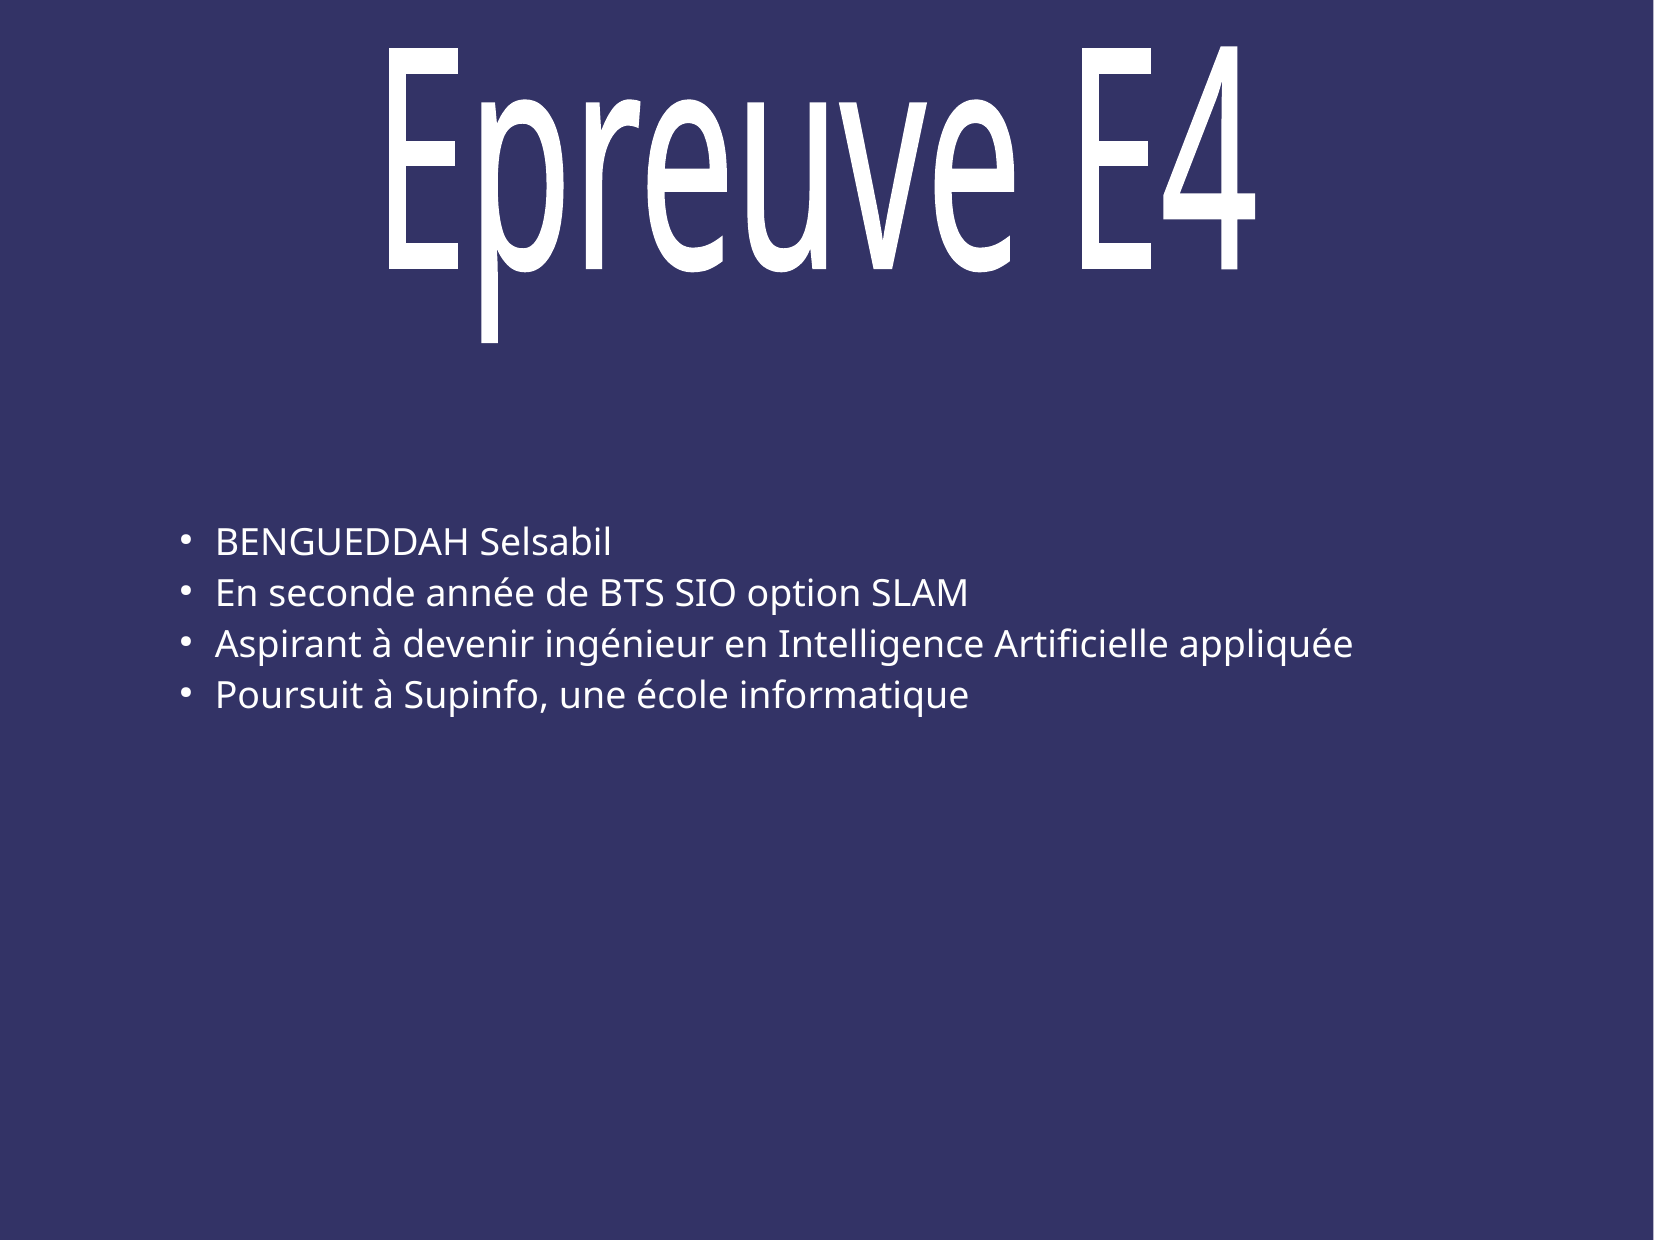

Epreuve E4
BENGUEDDAH Selsabil
En seconde année de BTS SIO option SLAM
Aspirant à devenir ingénieur en Intelligence Artificielle appliquée
Poursuit à Supinfo, une école informatique